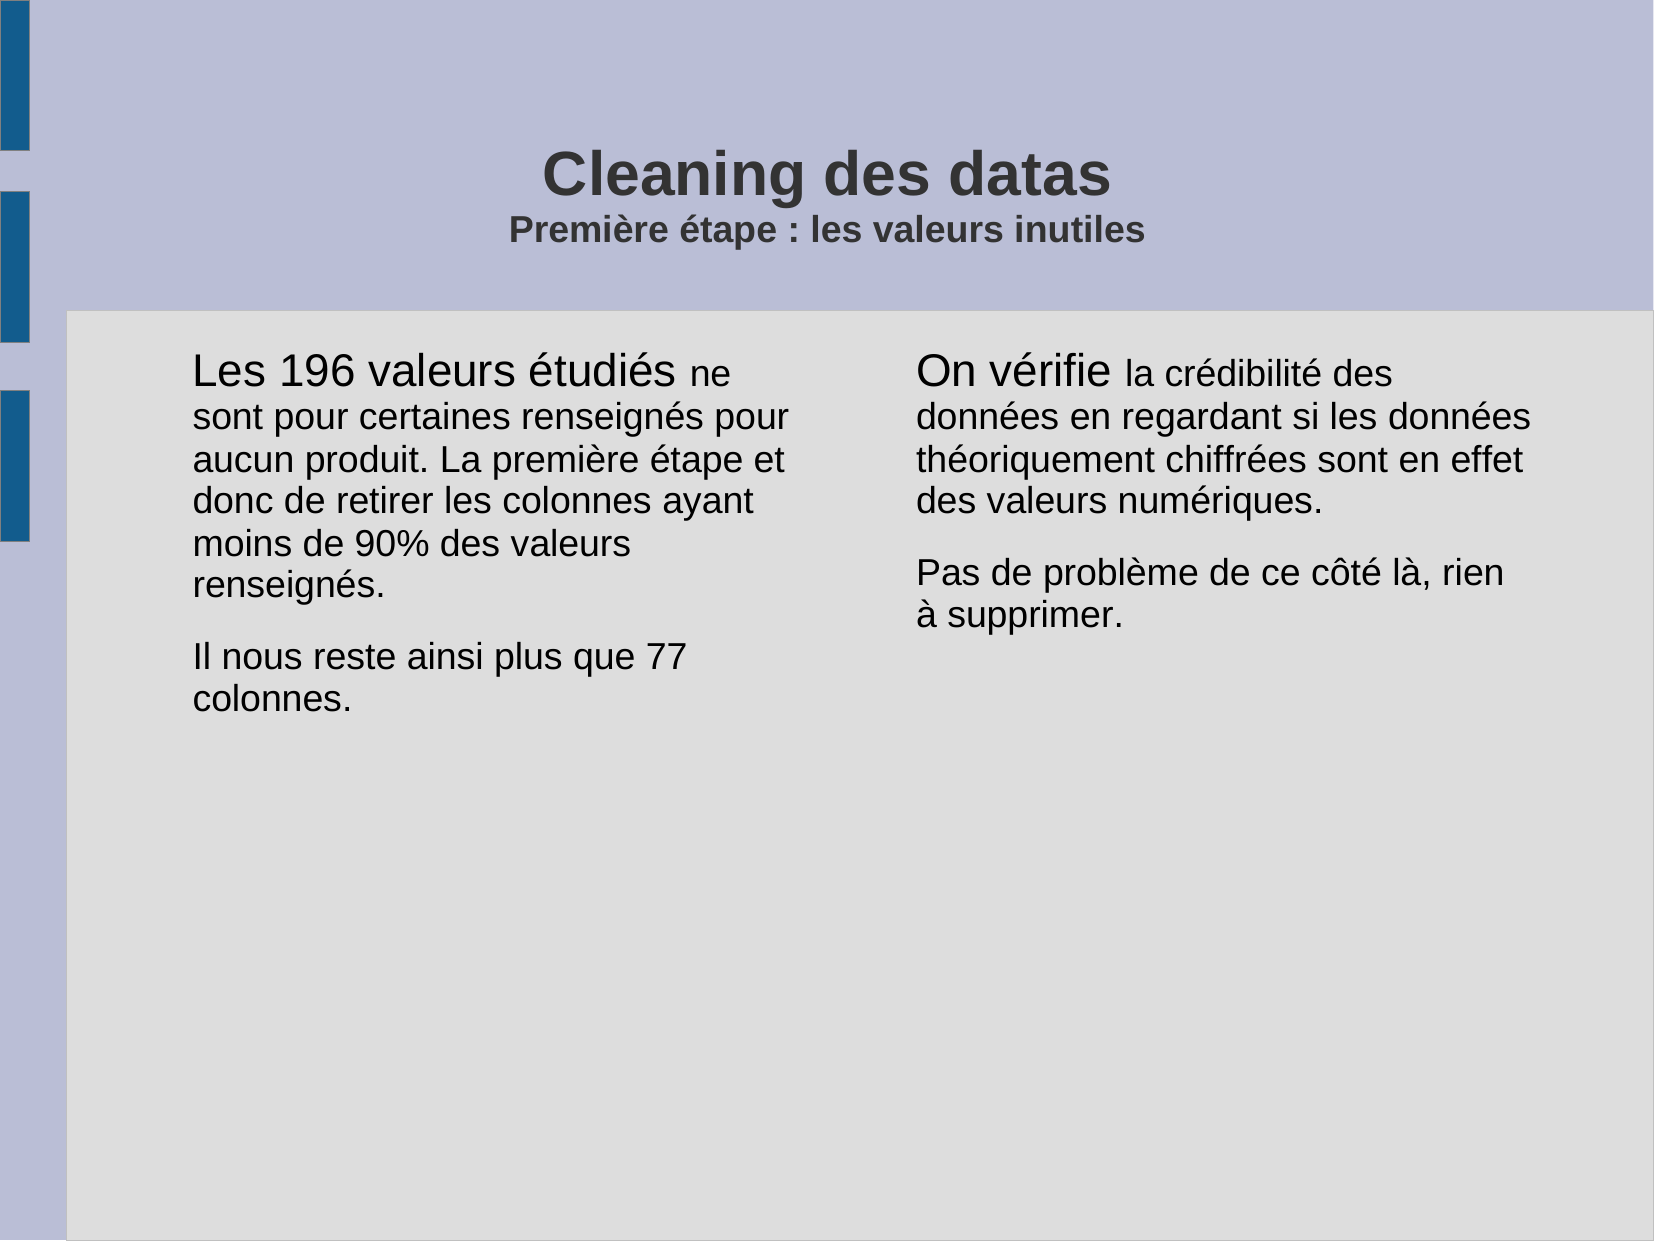

# Cleaning des datas Première étape : les valeurs inutiles
Les 196 valeurs étudiés ne sont pour certaines renseignés pour aucun produit. La première étape et donc de retirer les colonnes ayant moins de 90% des valeurs renseignés.
Il nous reste ainsi plus que 77 colonnes.
On vérifie la crédibilité des données en regardant si les données théoriquement chiffrées sont en effet des valeurs numériques.
Pas de problème de ce côté là, rien à supprimer.